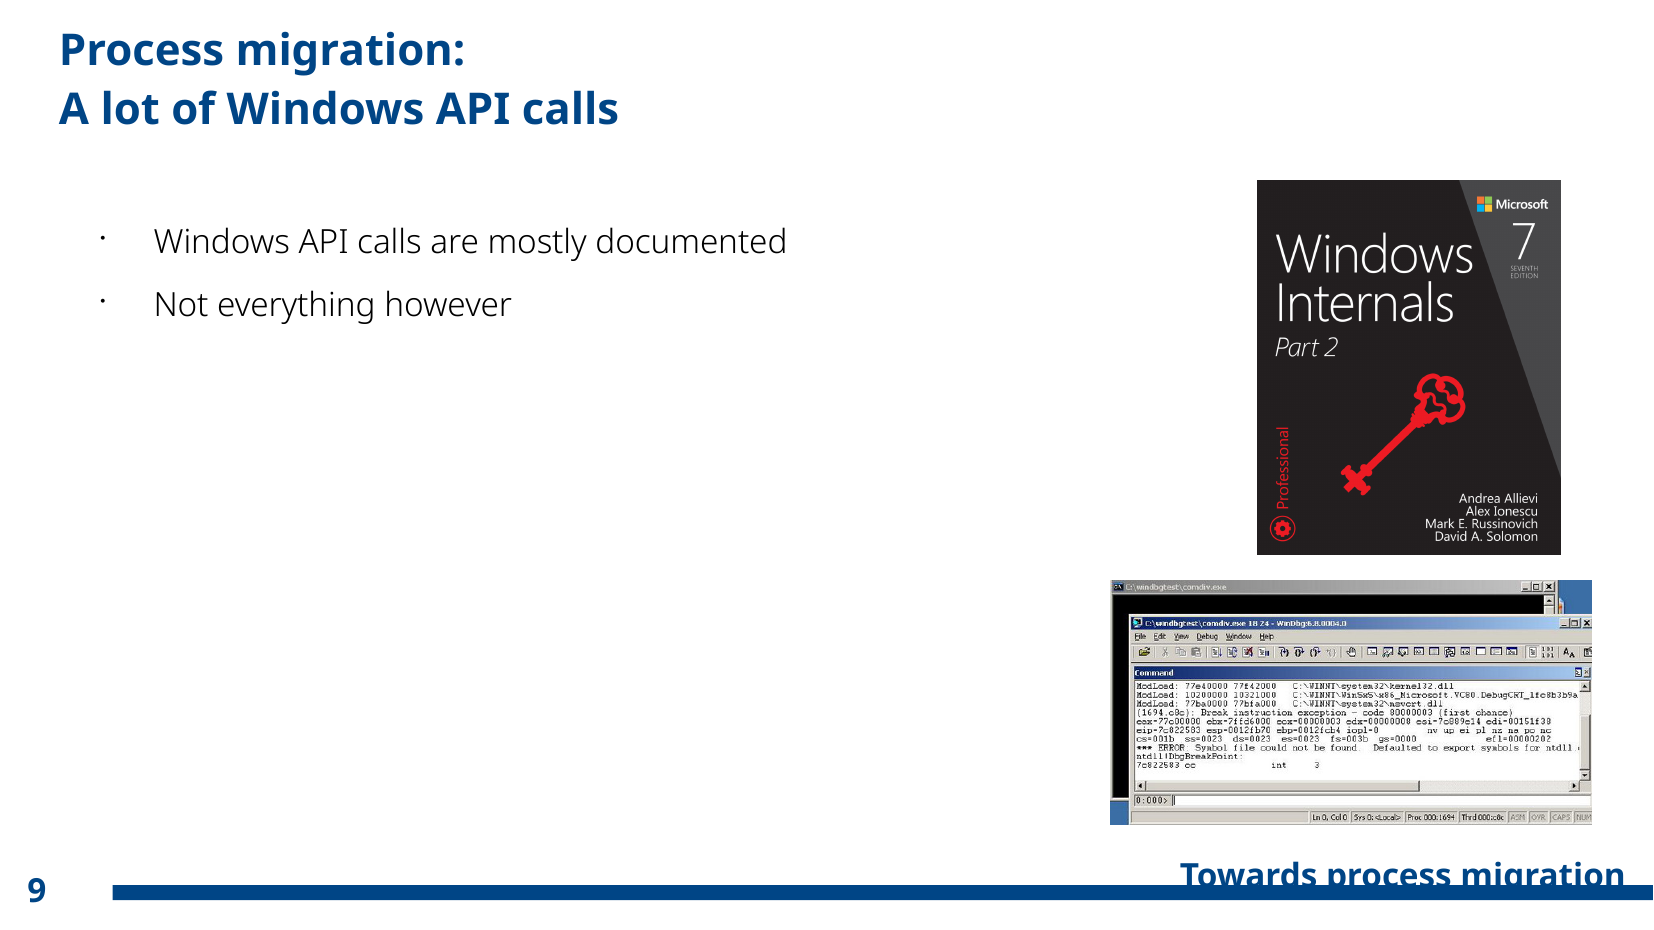

# Process migration: A lot of Windows API calls
Windows API calls are mostly documented
Not everything however